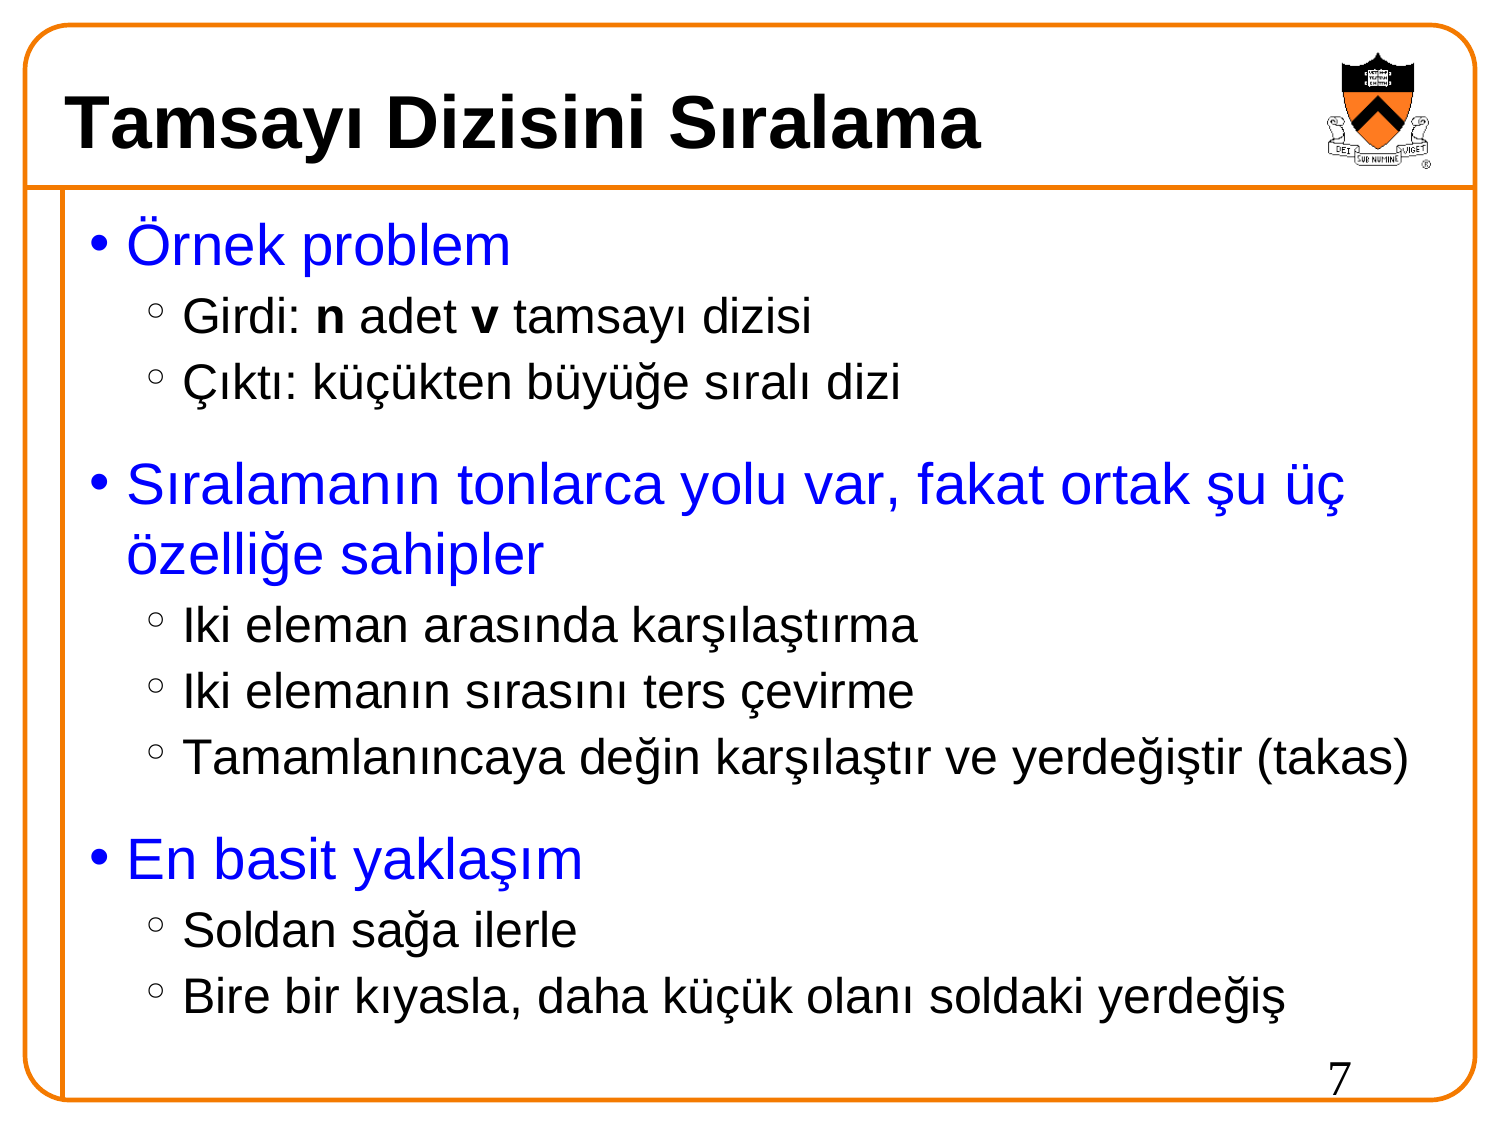

# Tamsayı Dizisini Sıralama
Örnek problem
Girdi: n adet v tamsayı dizisi
Çıktı: küçükten büyüğe sıralı dizi
Sıralamanın tonlarca yolu var, fakat ortak şu üç özelliğe sahipler
Iki eleman arasında karşılaştırma
Iki elemanın sırasını ters çevirme
Tamamlanıncaya değin karşılaştır ve yerdeğiştir (takas)
En basit yaklaşım
Soldan sağa ilerle
Bire bir kıyasla, daha küçük olanı soldaki yerdeğiş
7